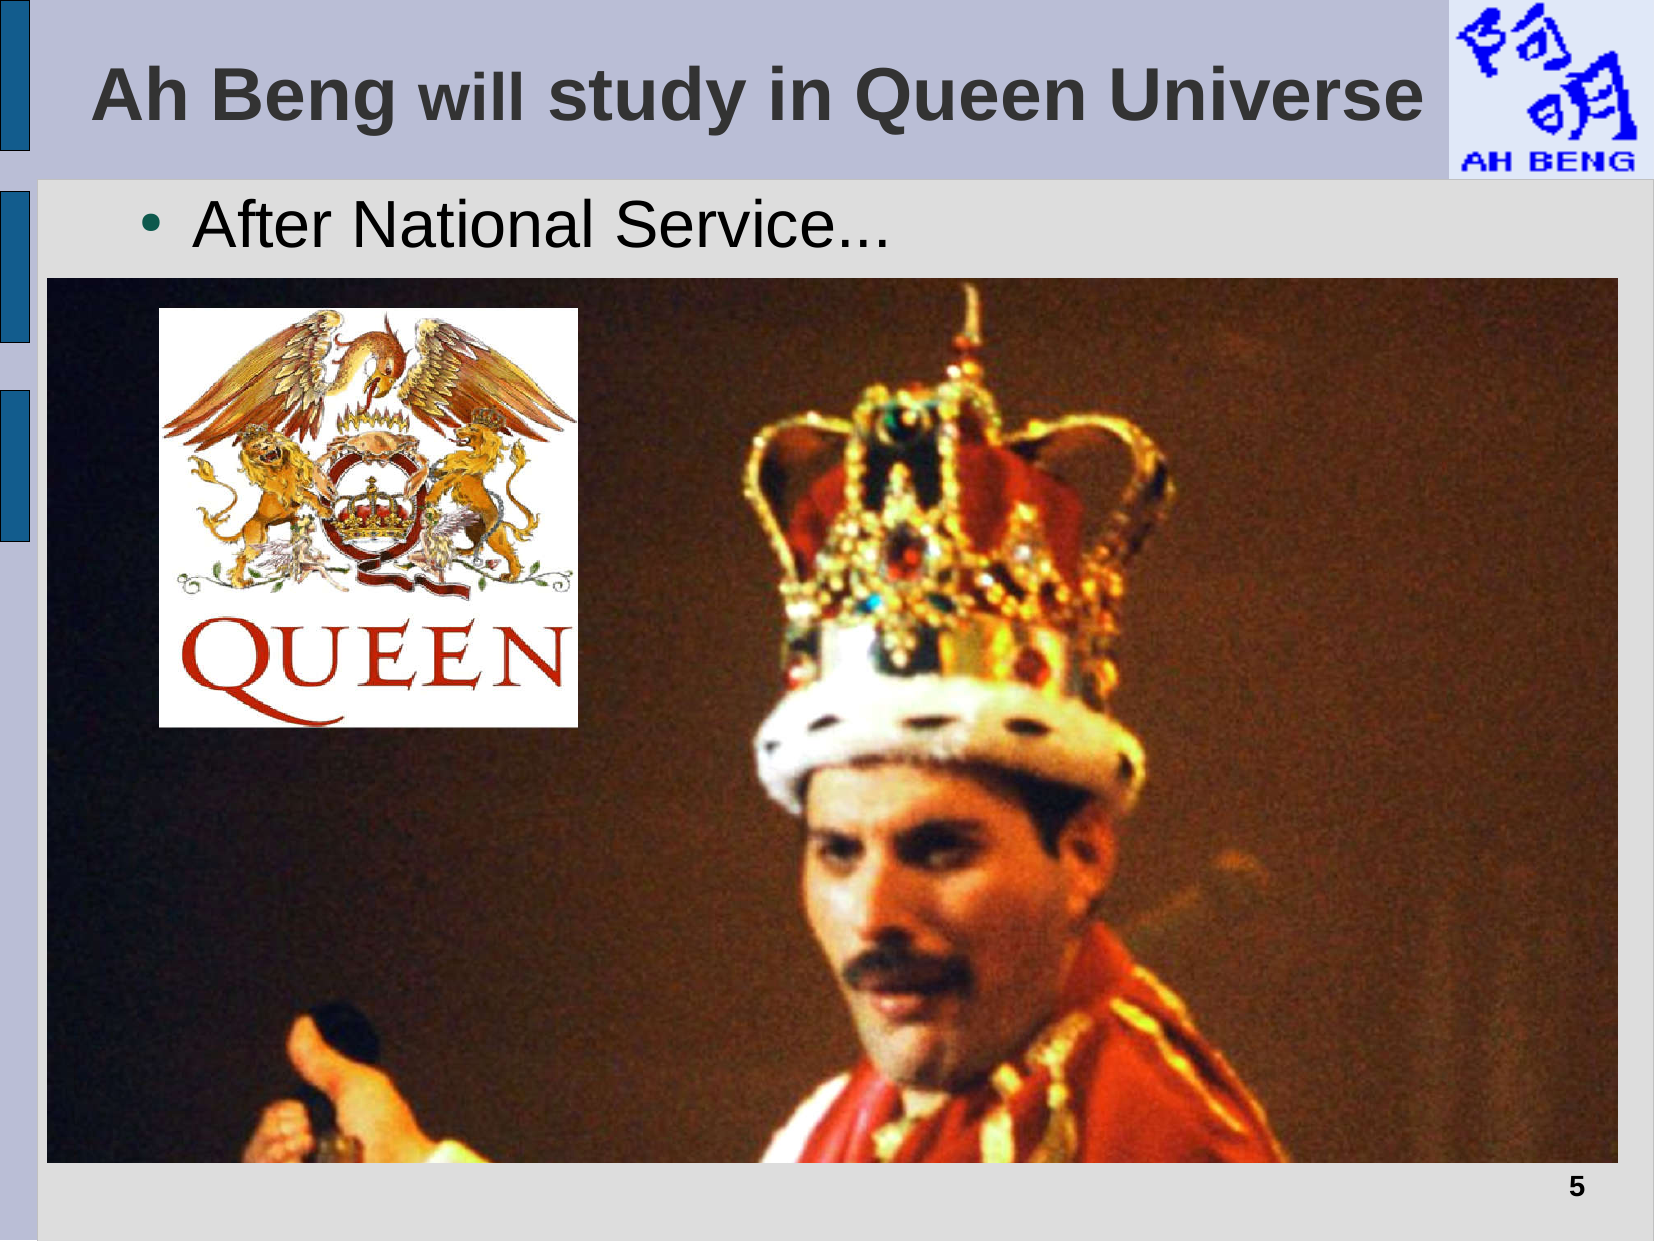

# Ah Beng will study in Queen Universe
After National Service...